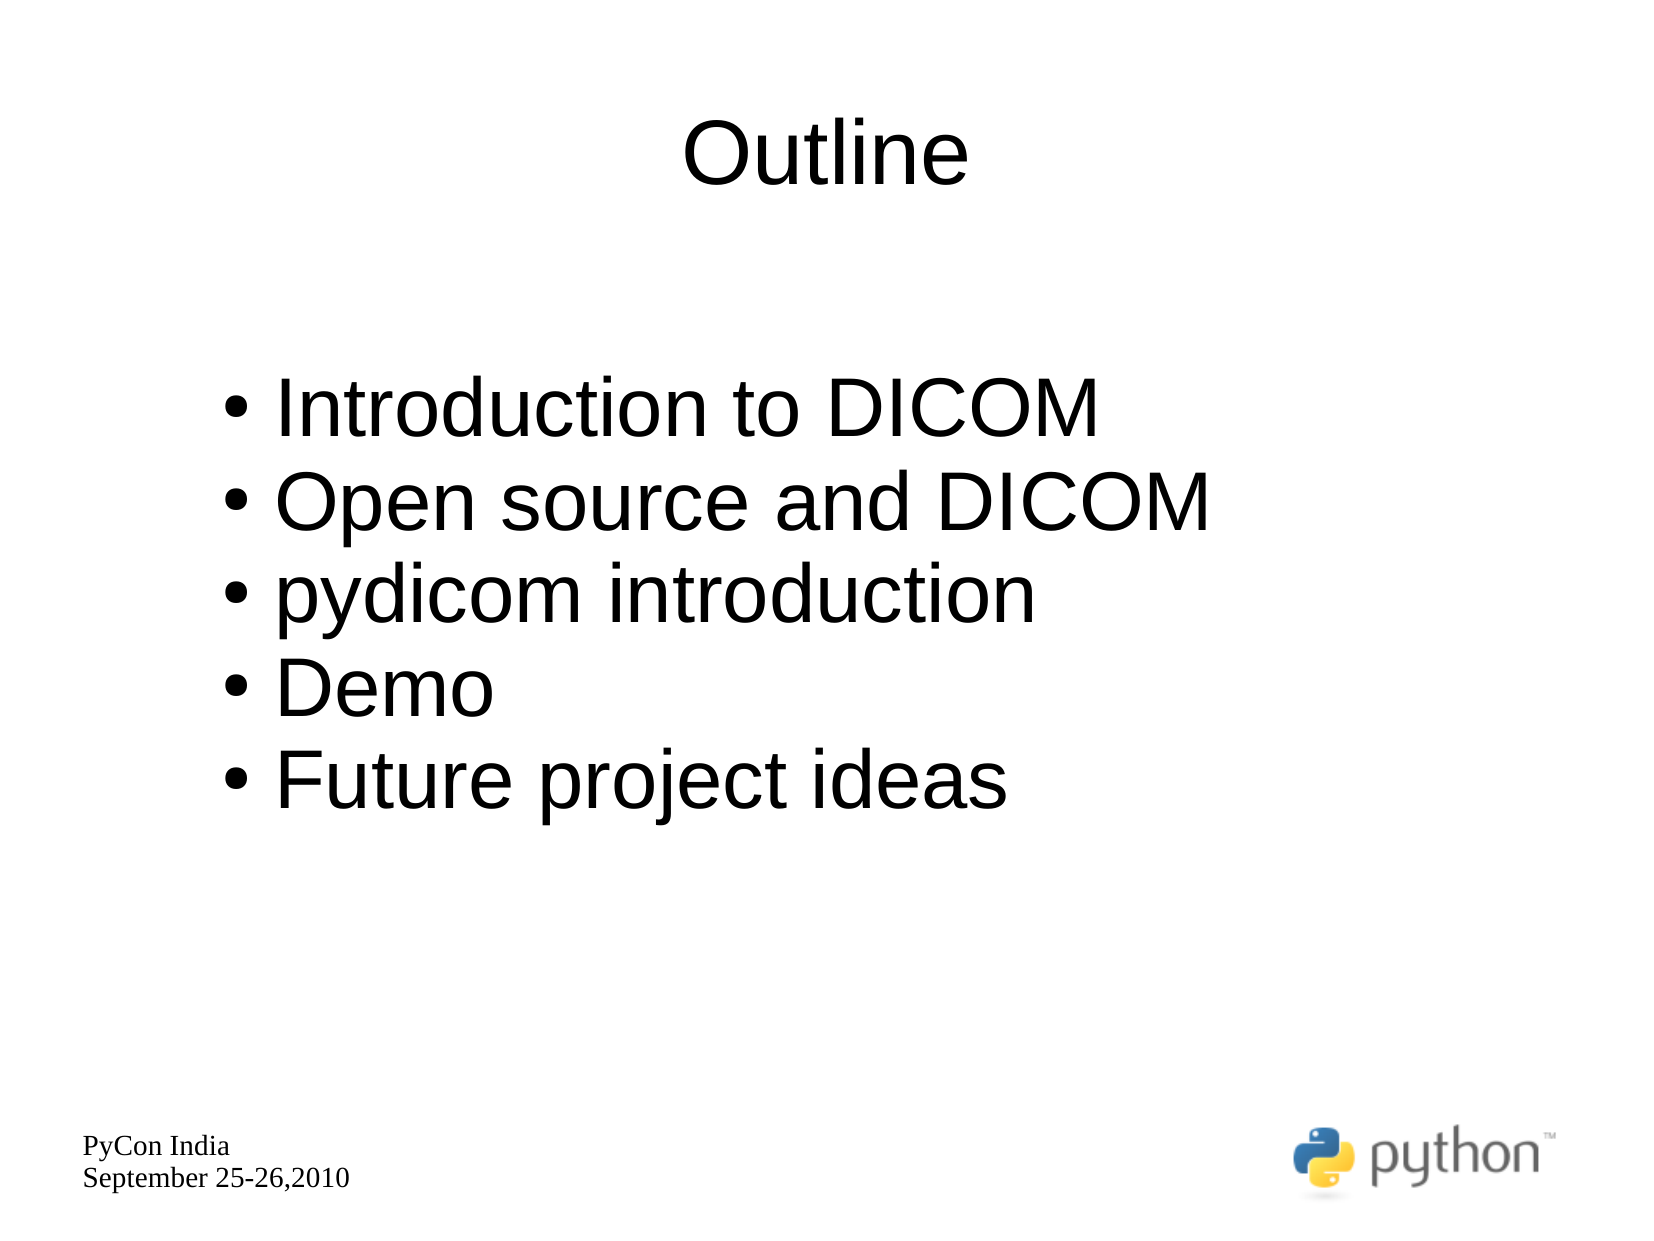

# Outline
 Introduction to DICOM
 Open source and DICOM
 pydicom introduction
 Demo
 Future project ideas